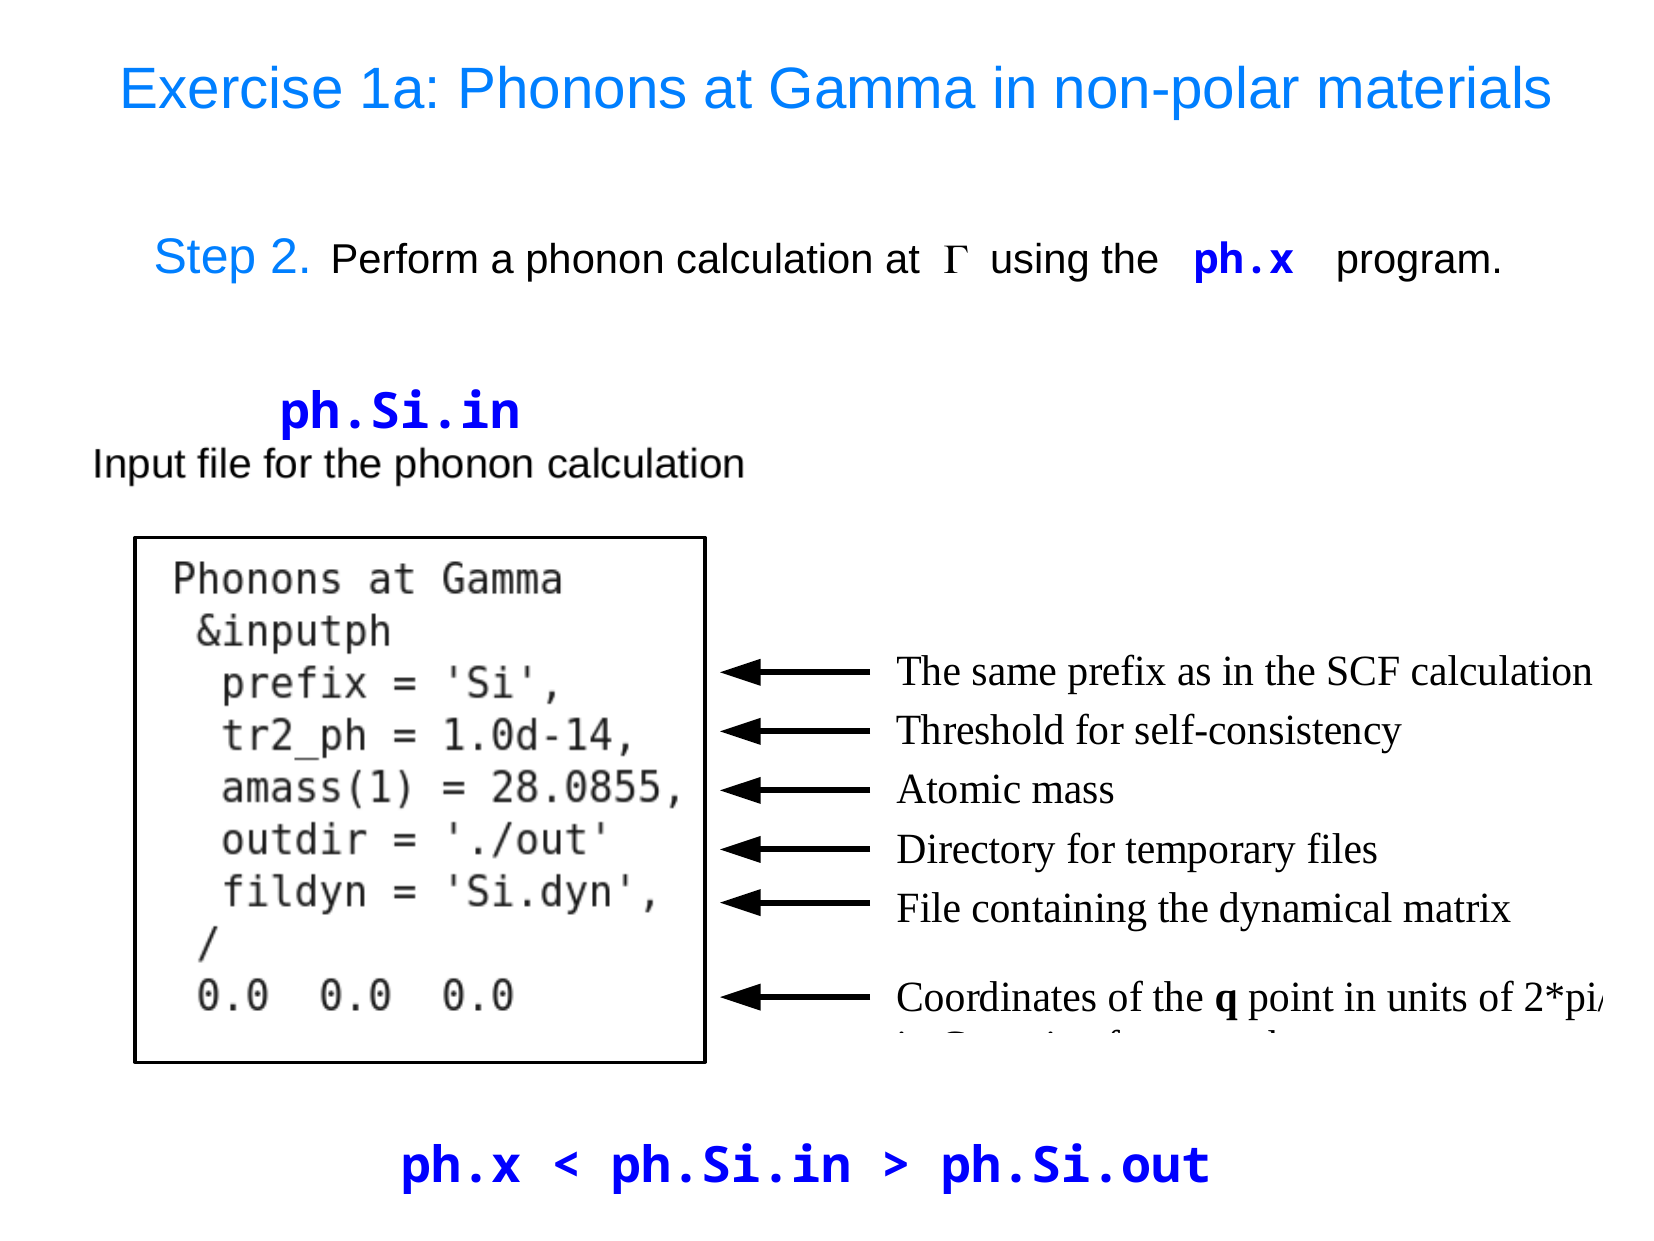

Exercise 1a: Phonons at Gamma in non-polar materials
# Step 2. Perform a phonon calculation at Γ using the ph.x program.
ph.Si.in
ph.x < ph.Si.in > ph.Si.out